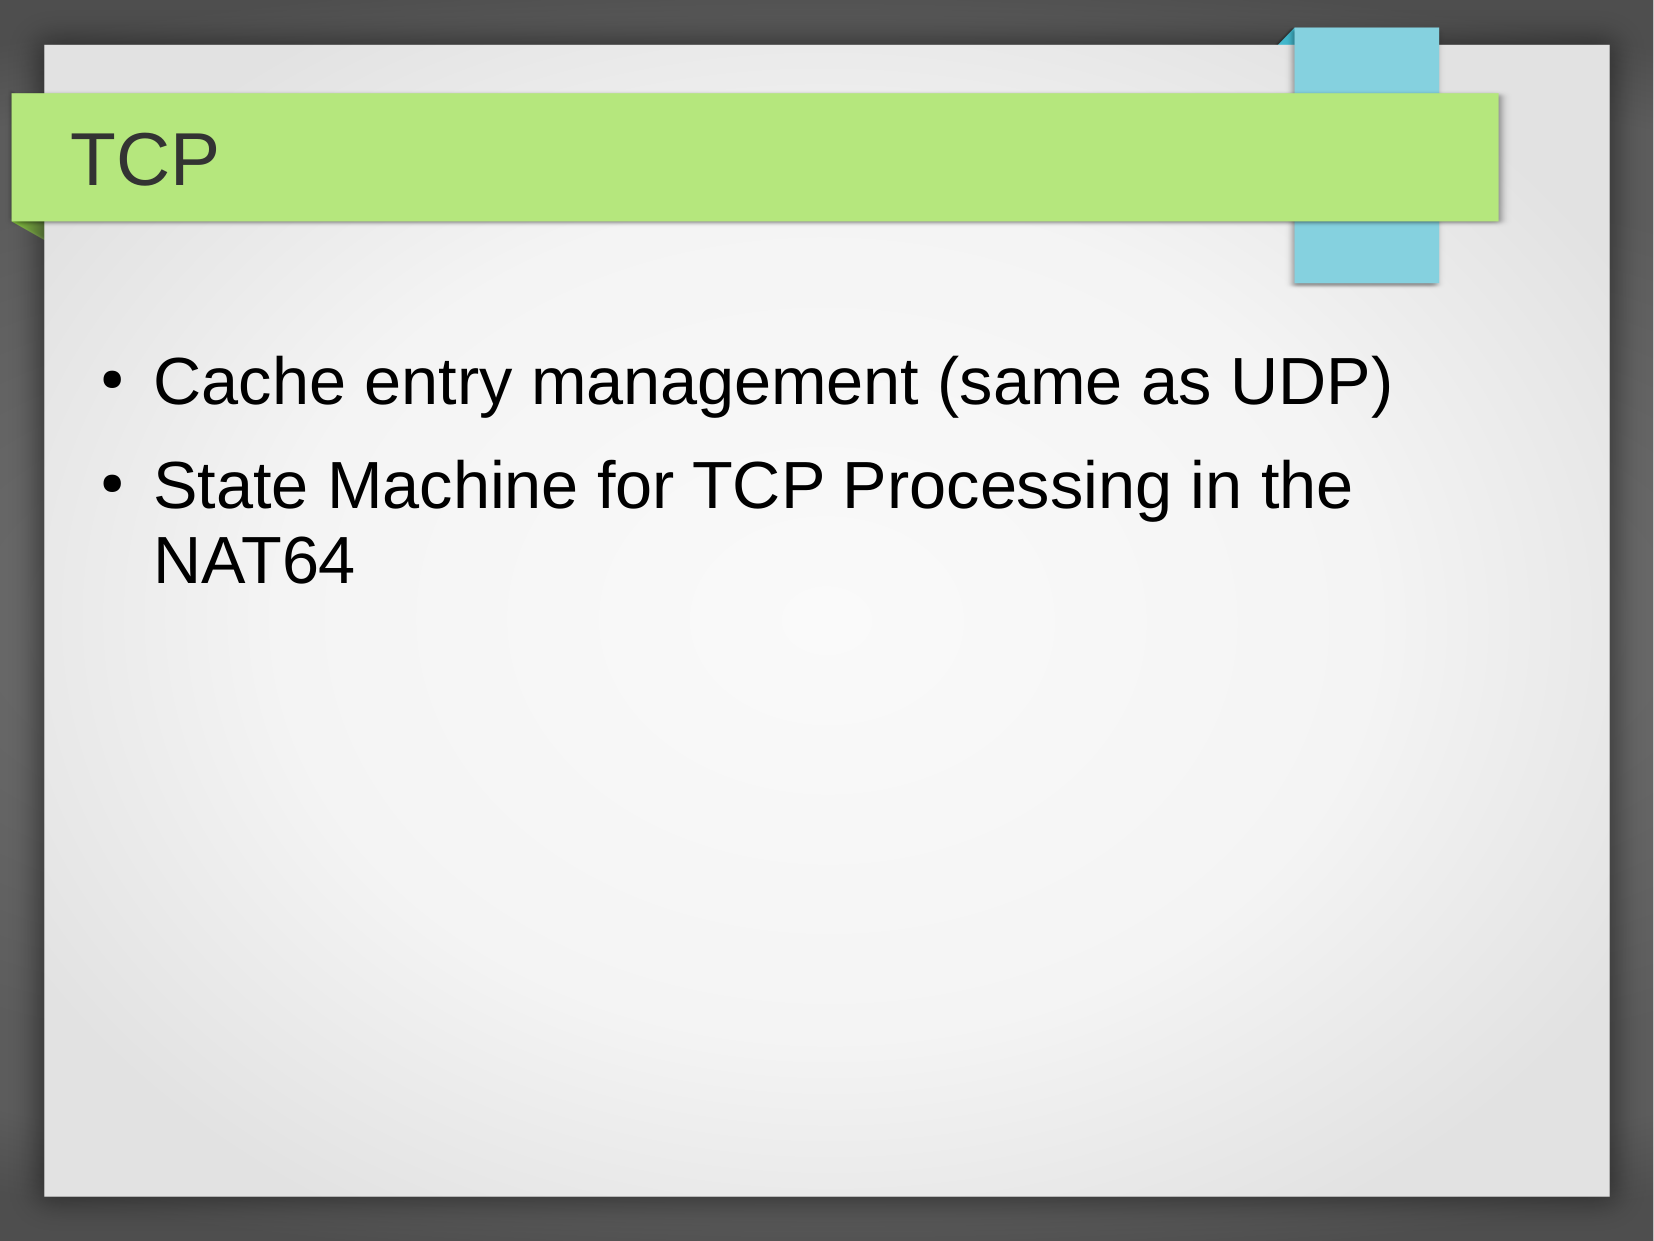

# TCP
Cache entry management (same as UDP)
State Machine for TCP Processing in the NAT64